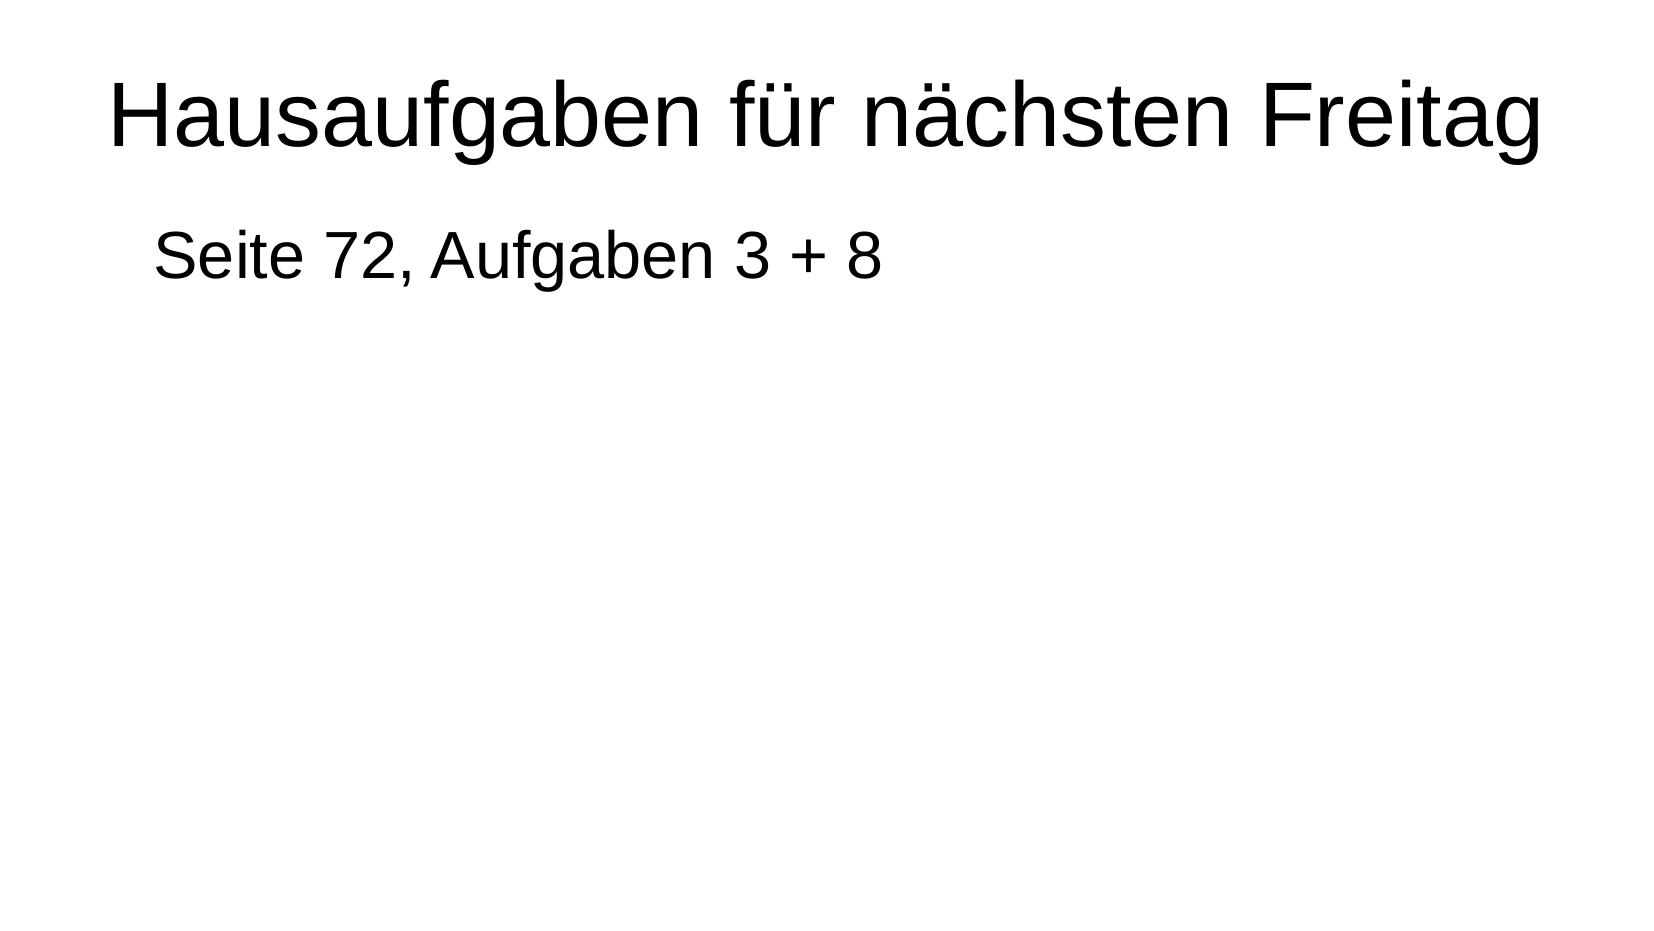

# Hausaufgaben für nächsten Freitag
Seite 72, Aufgaben 3 + 8